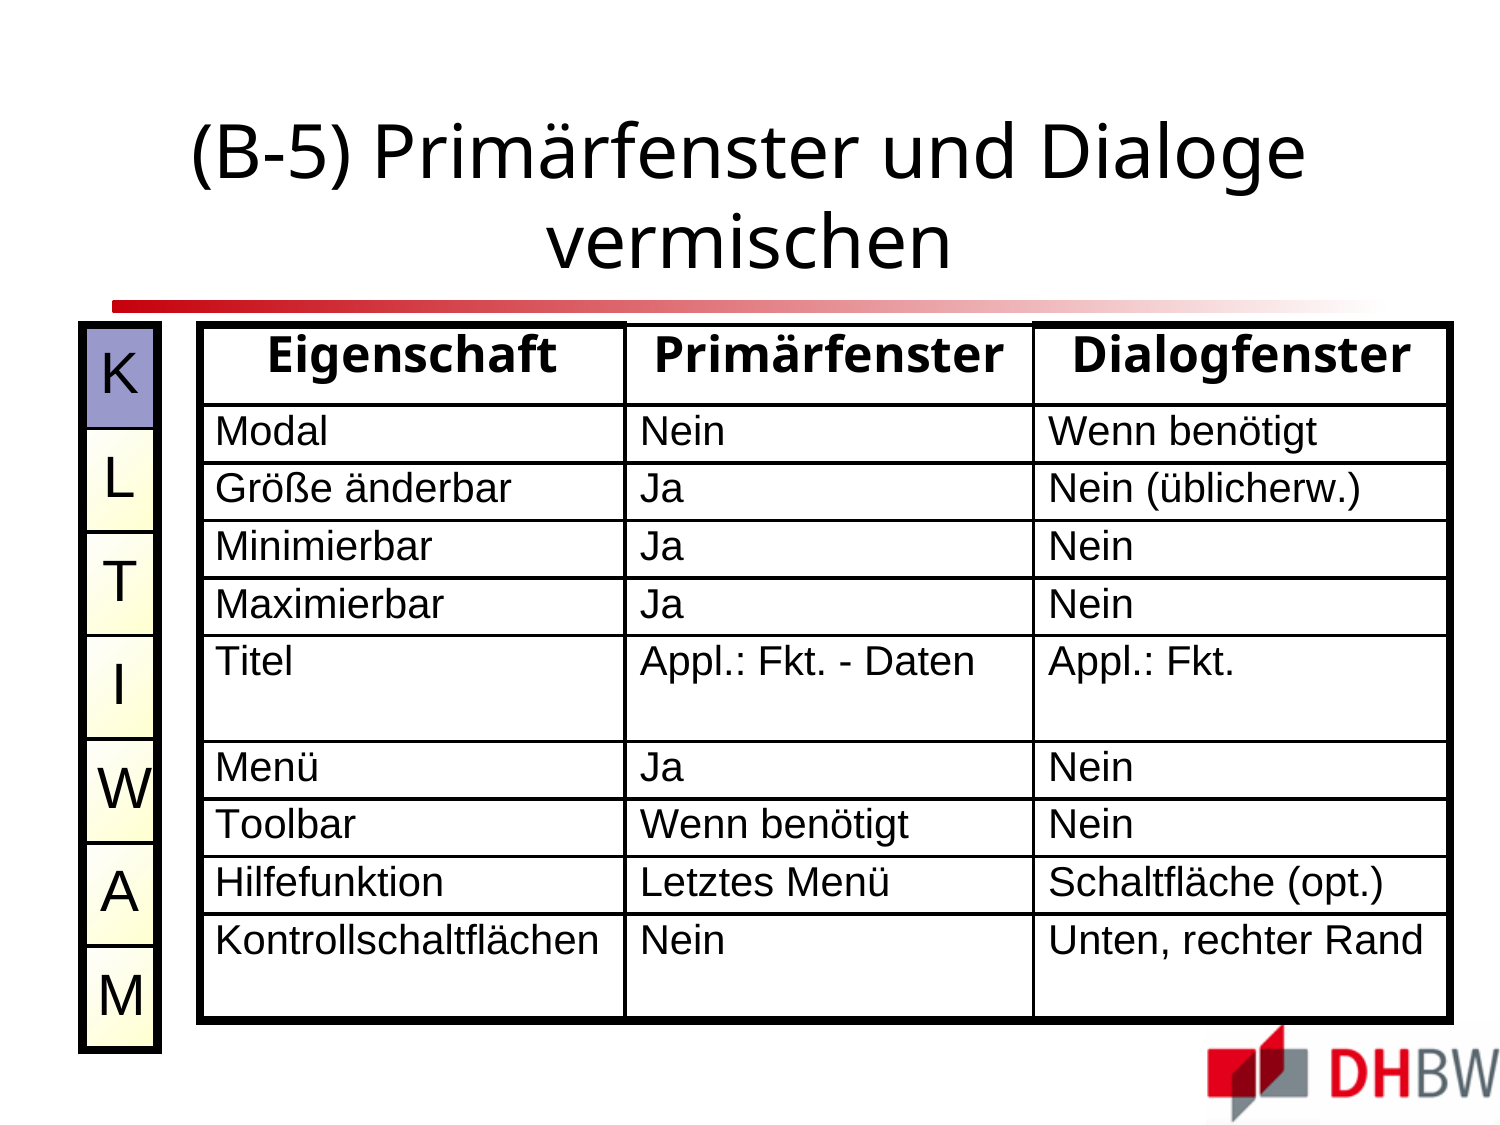

# (B-5) Primärfenster und Dialoge vermischen
| K |
| --- |
| L |
| T |
| I |
| W |
| A |
| M |
| Eigenschaft | Primärfenster | Dialogfenster |
| --- | --- | --- |
| Modal | Nein | Wenn benötigt |
| Größe änderbar | Ja | Nein (üblicherw.) |
| Minimierbar | Ja | Nein |
| Maximierbar | Ja | Nein |
| Titel | Appl.: Fkt. - Daten | Appl.: Fkt. |
| Menü | Ja | Nein |
| Toolbar | Wenn benötigt | Nein |
| Hilfefunktion | Letztes Menü | Schaltfläche (opt.) |
| Kontrollschaltflächen | Nein | Unten, rechter Rand |